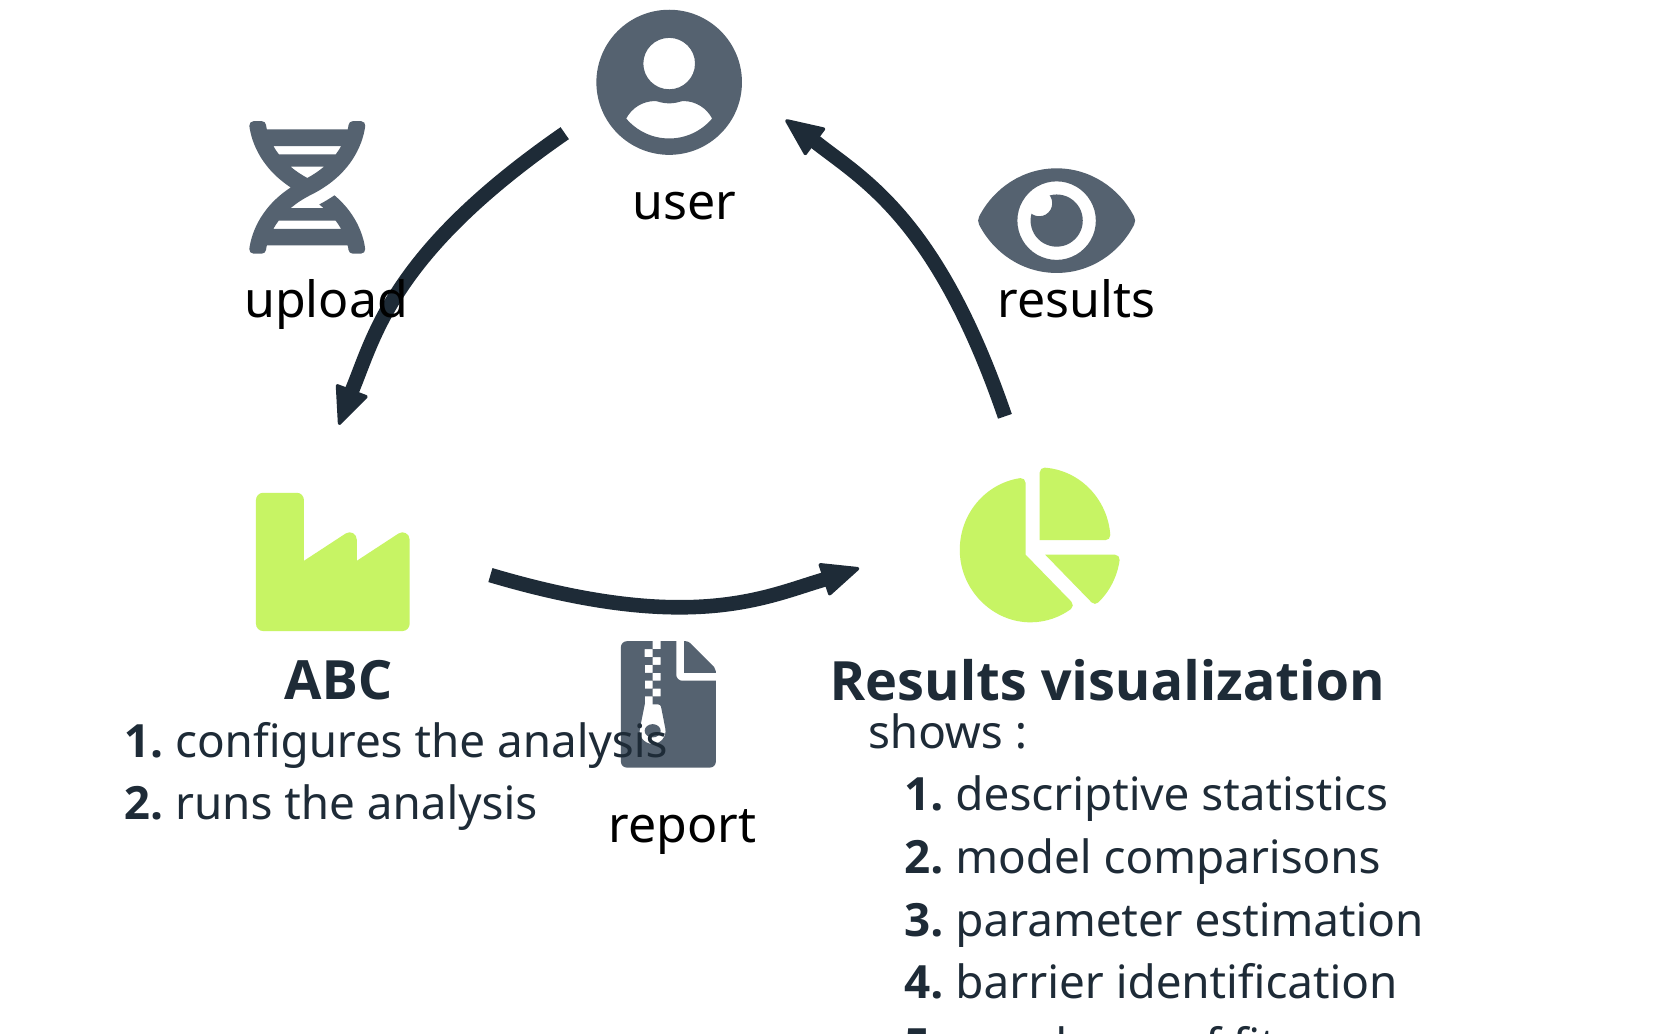

user
upload
results
ABC
Results visualization
shows :
 1. descriptive statistics
 2. model comparisons
 3. parameter estimation
 4. barrier identification
 5. goodness of fit
1. configures the analysis
2. runs the analysis
report